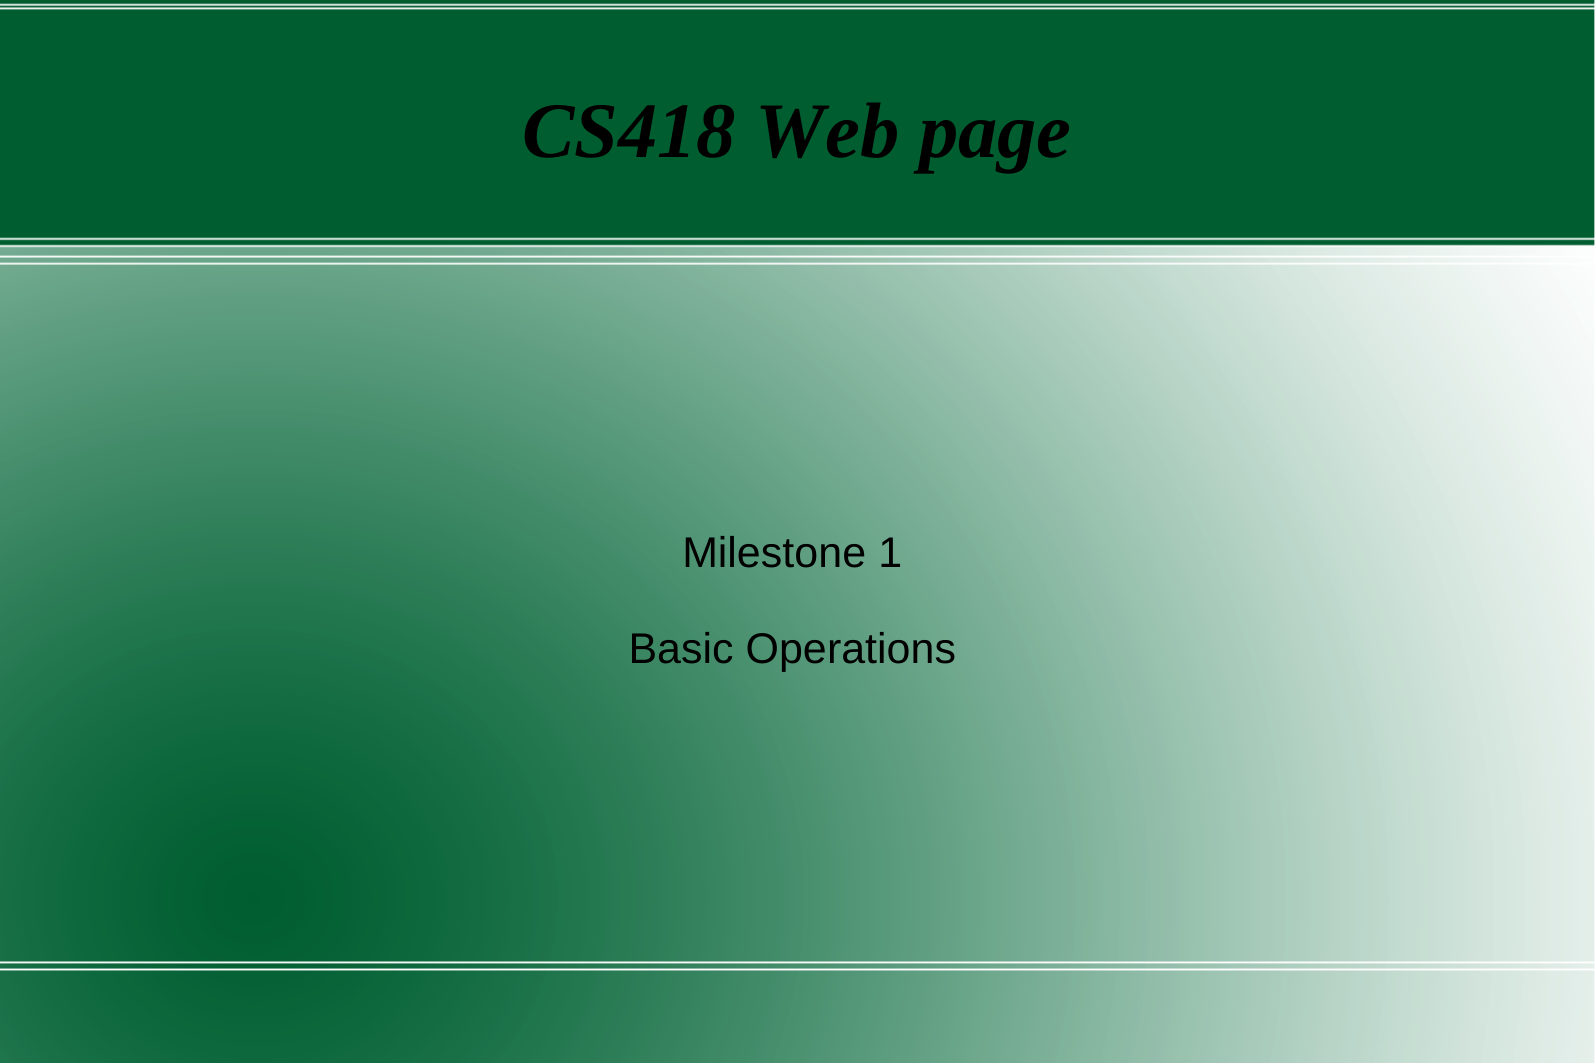

# CS418 Web page
Milestone 1
Basic Operations